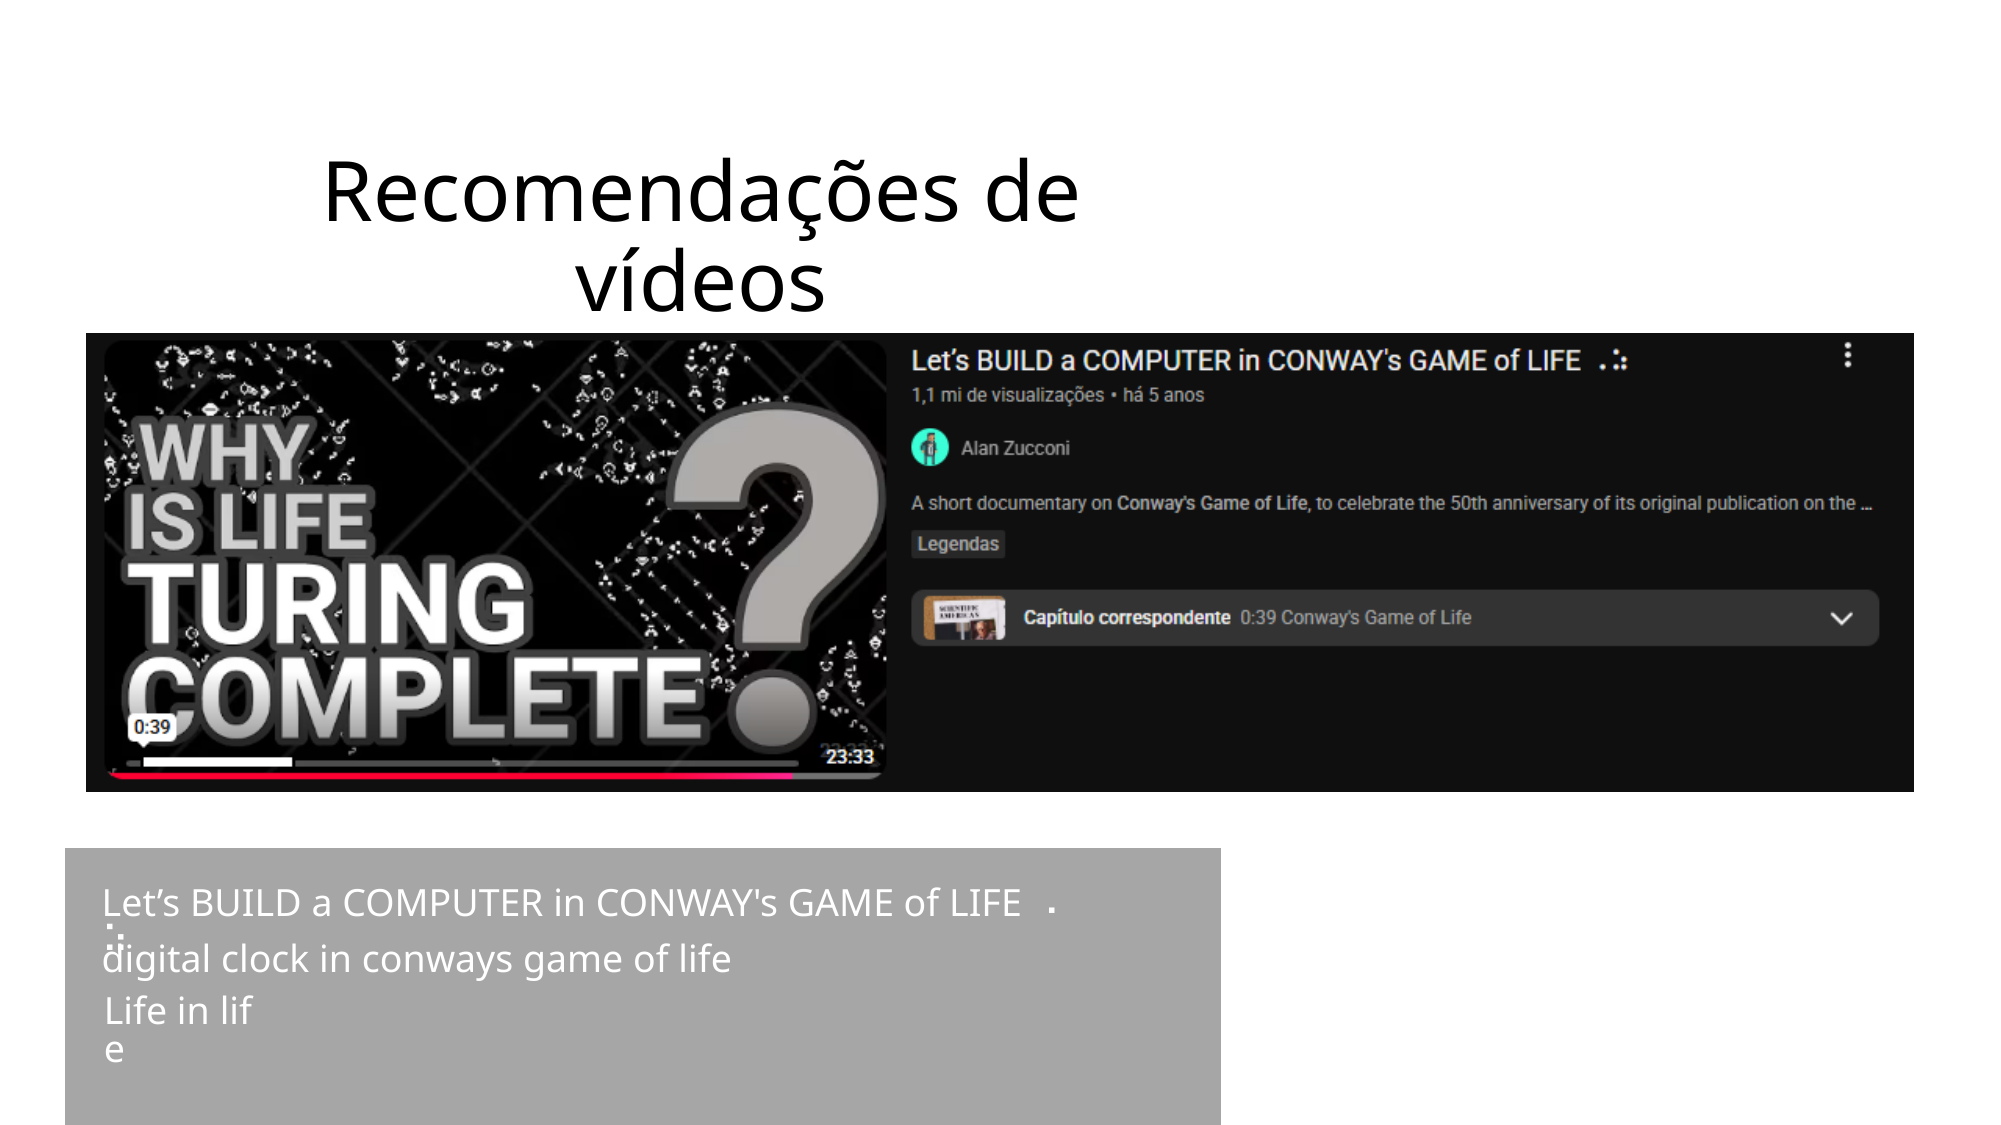

Recomendações de vídeos
Let’s BUILD a COMPUTER in CONWAY's GAME of LIFE ⠠⠵
digital clock in conways game of life
Life in life